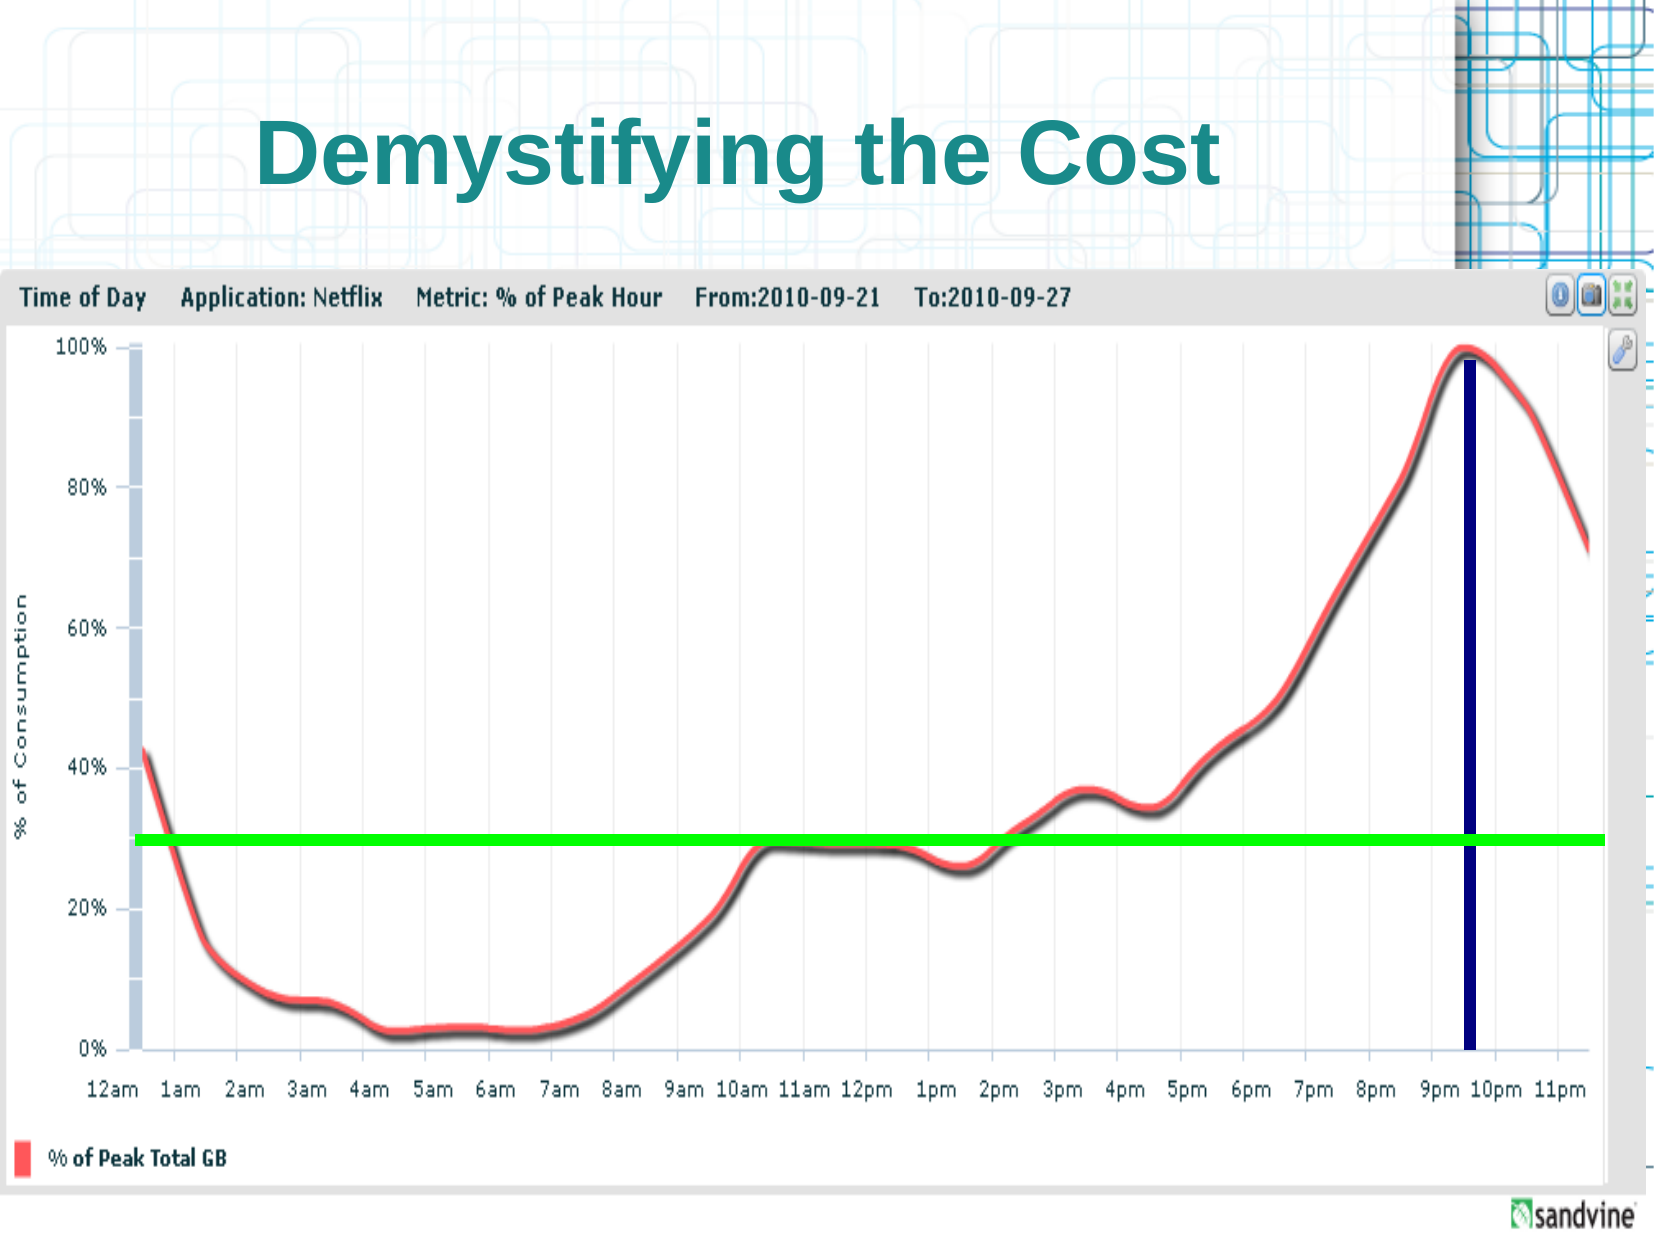

# Demystifying the Cost
Proposed system with 30 million subscribers
Average User – 80 hours/month
1.5Mbps for each user (HD 1080p 24fps)
Peak of 10 million users
What is the best way to go?
3